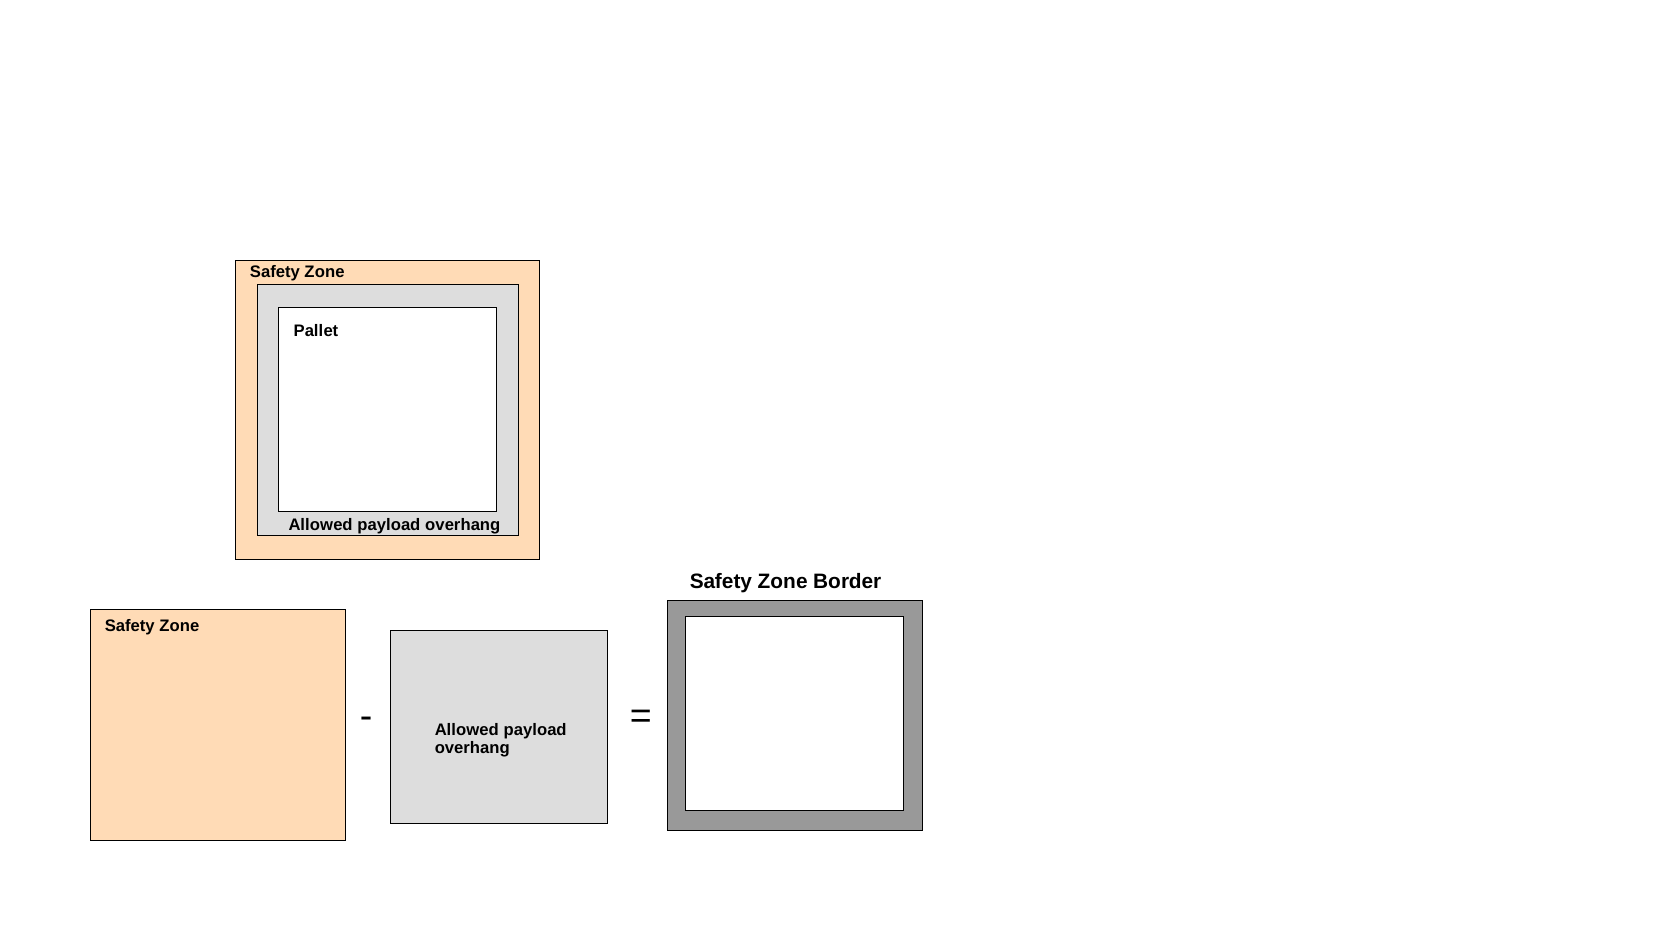

Safety Zone
Pallet
Allowed payload overhang
Safety Zone Border
Safety Zone
-
=
Allowed payload overhang